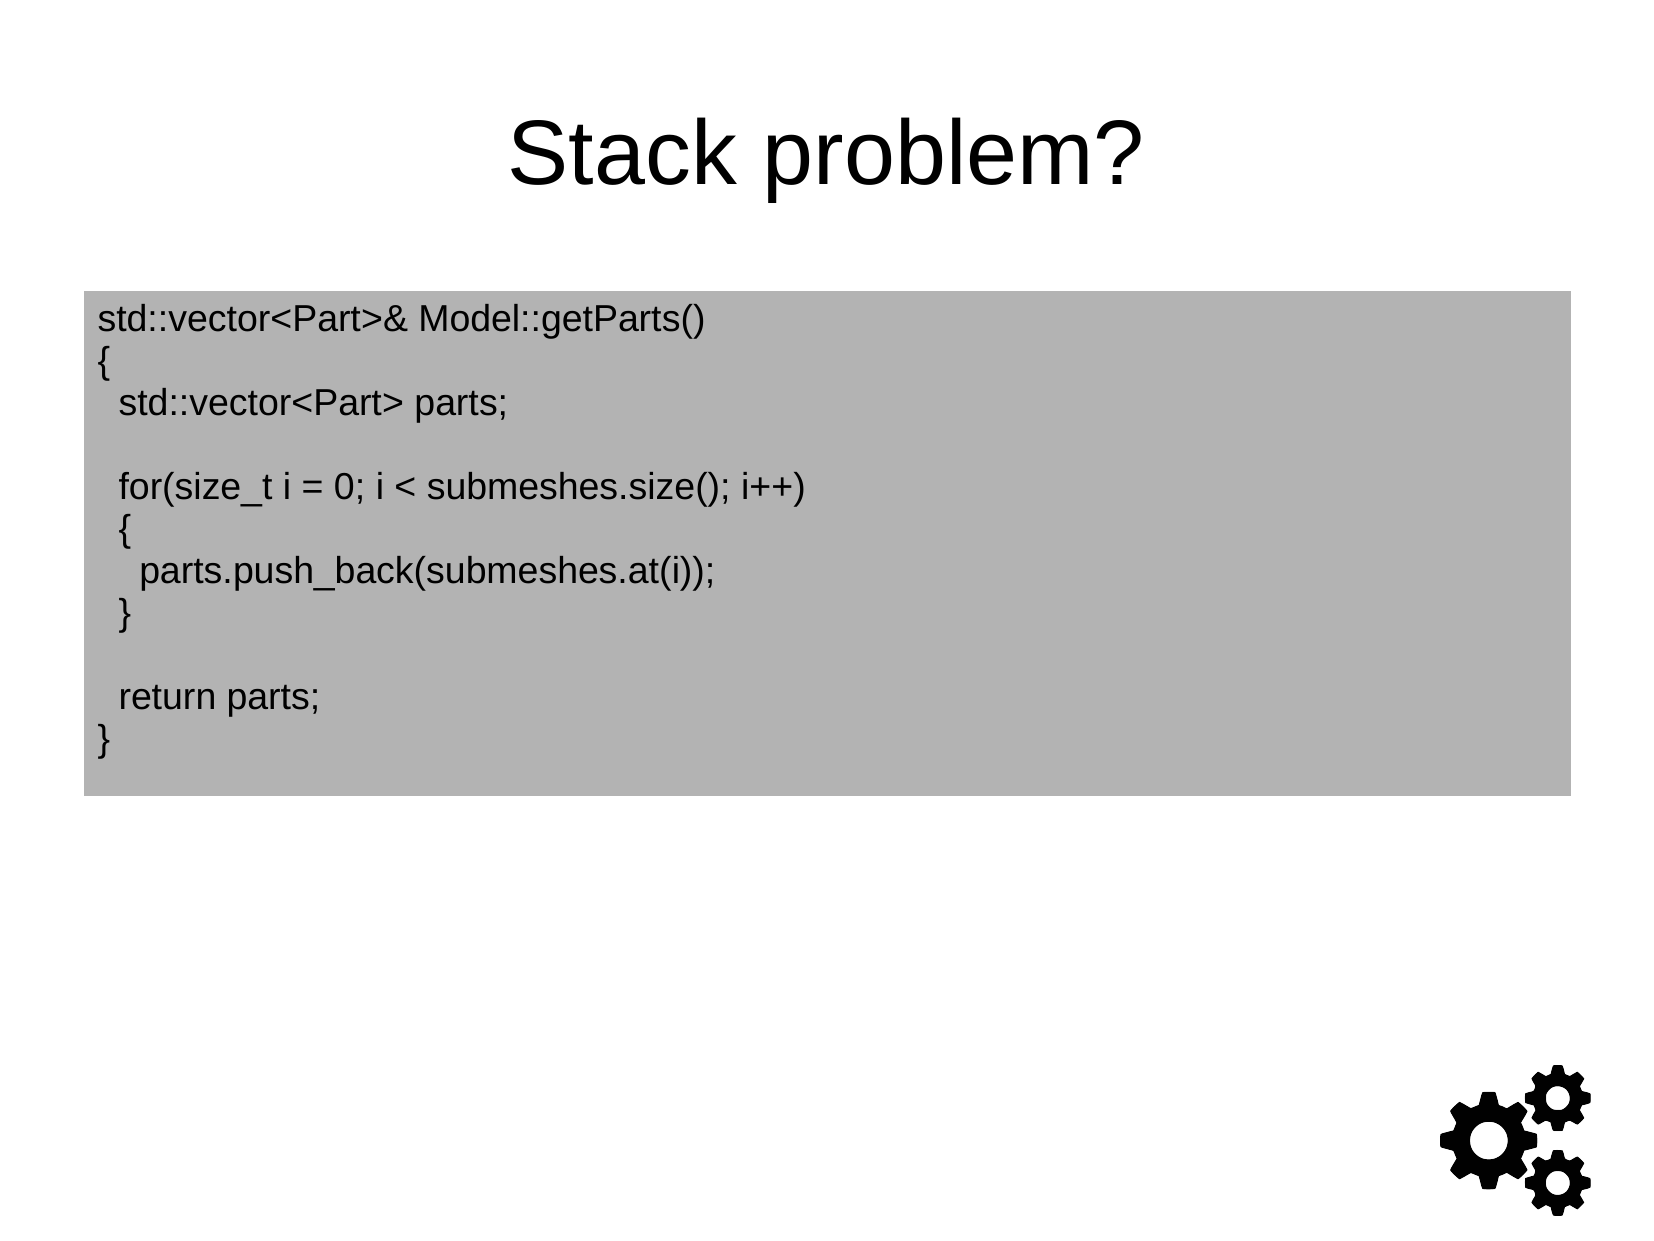

# Stack problem?
| std::vector<Part>& Model::getParts() { std::vector<Part> parts; for(size\_t i = 0; i < submeshes.size(); i++) { parts.push\_back(submeshes.at(i)); } return parts; } |
| --- |